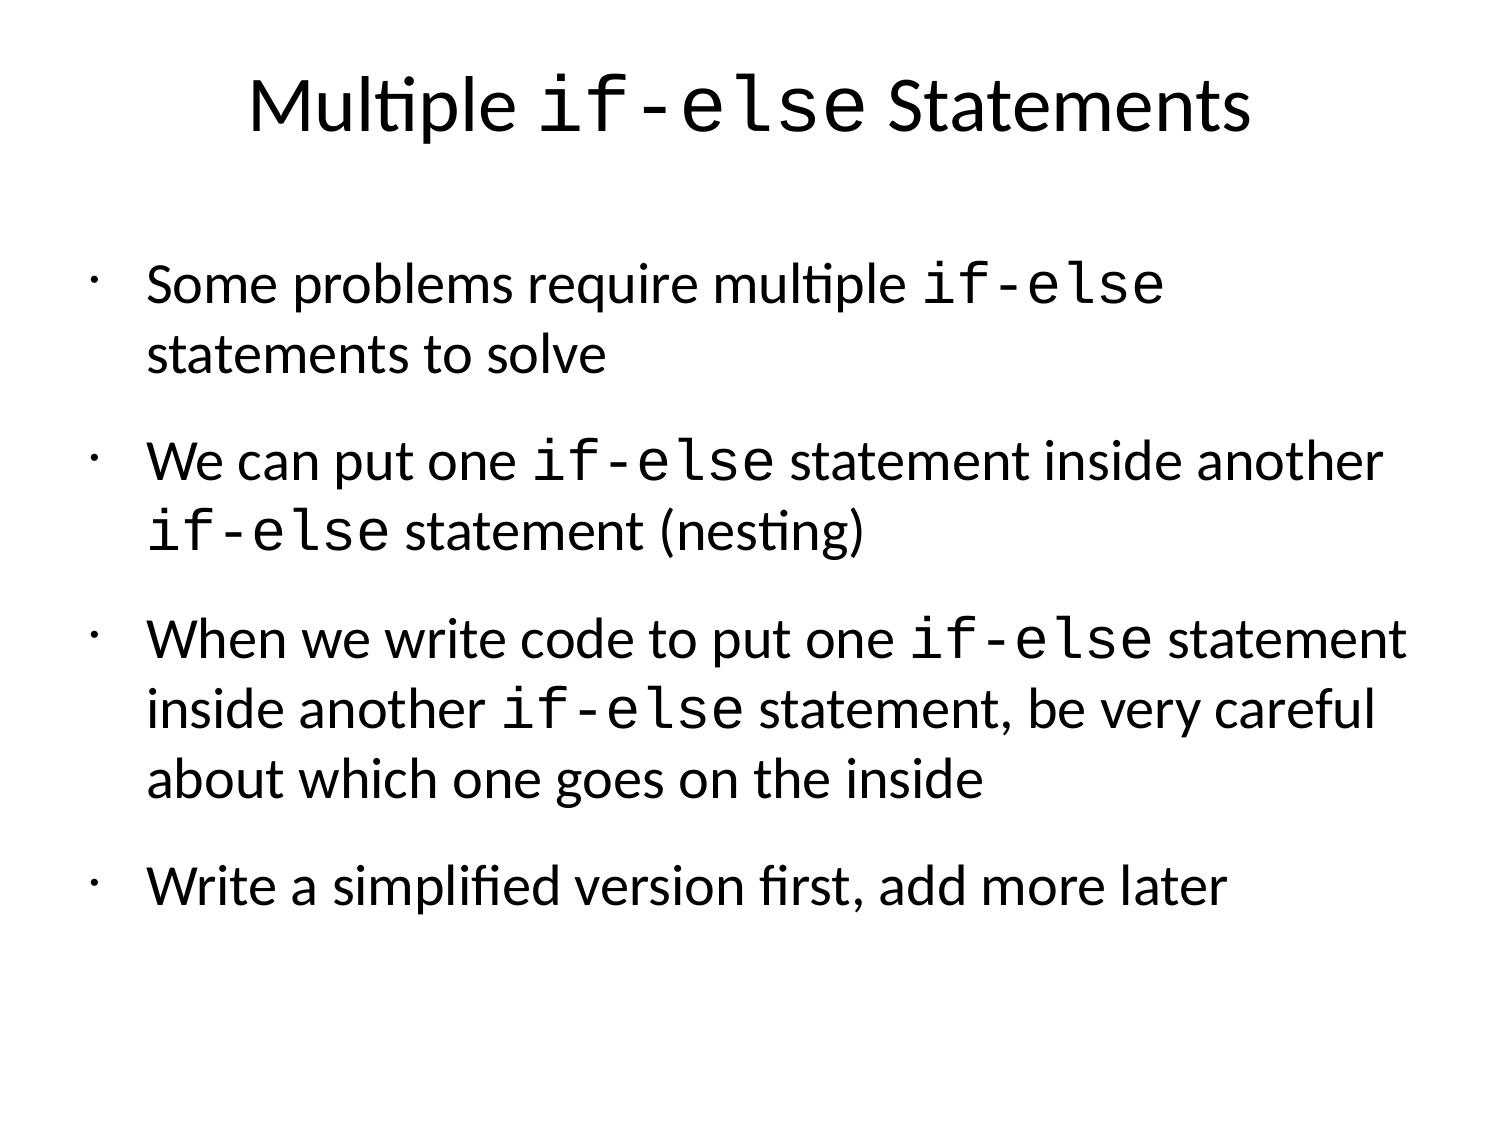

# Multiple if-else Statements
Some problems require multiple if-else statements to solve
We can put one if-else statement inside another if-else statement (nesting)
When we write code to put one if-else statement inside another if-else statement, be very careful about which one goes on the inside
Write a simplified version first, add more later